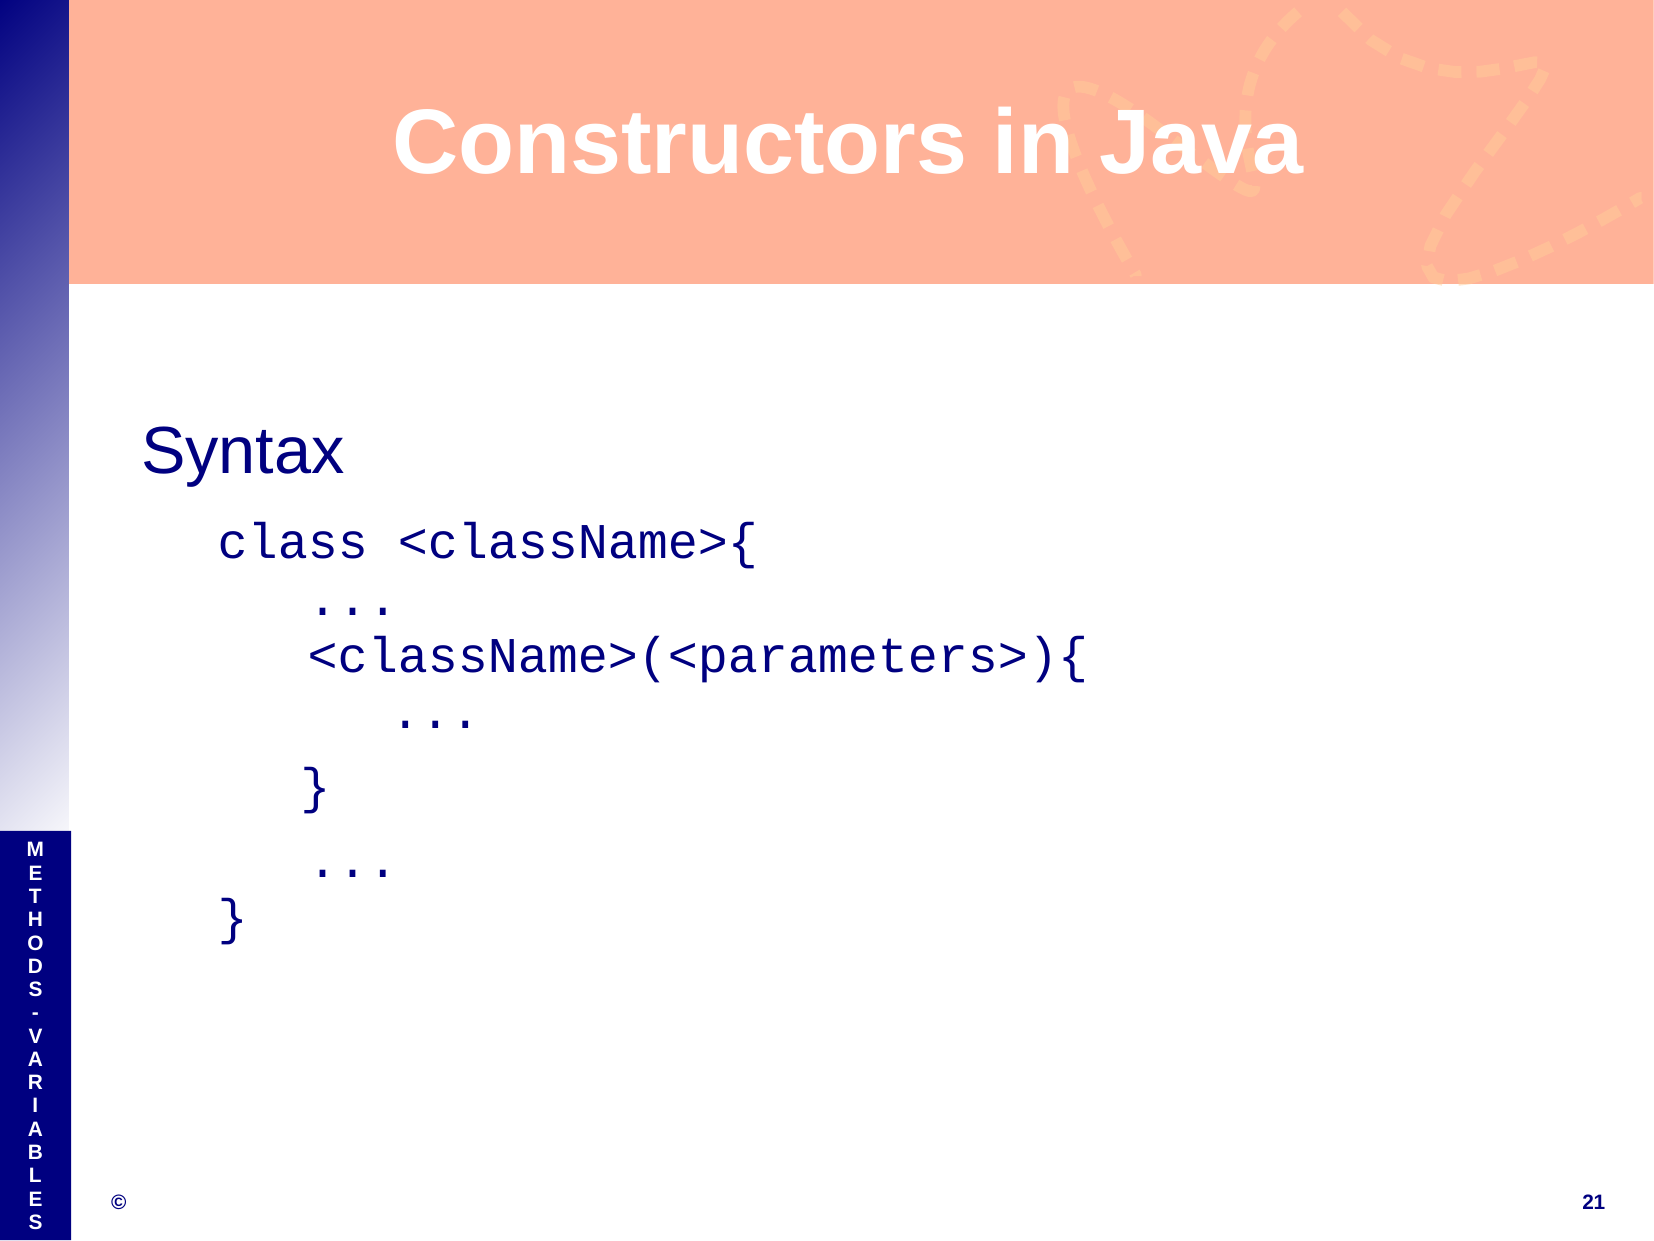

# Constructors in Java
Syntax
class <className>{
 ...
 <className>(<parameters>){
 ...
}
 ...
}
M
E
T
H
O
D
S
-
V
A
R
I
A
B
L
E
S